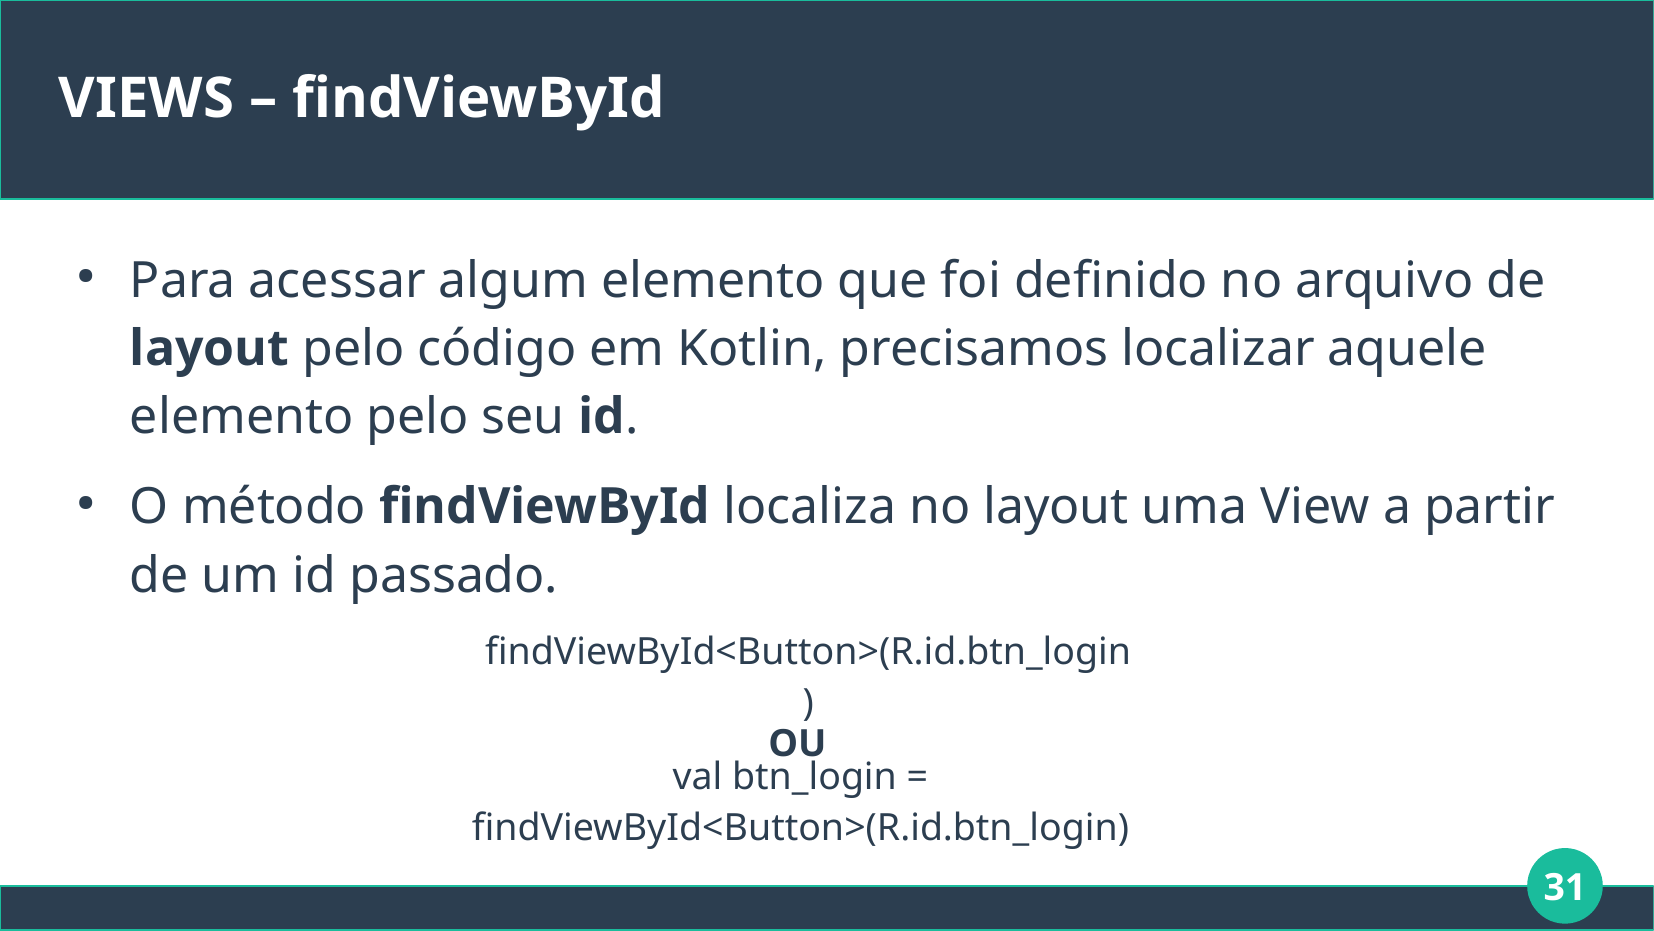

# VIEWS – findViewById
Para acessar algum elemento que foi definido no arquivo de layout pelo código em Kotlin, precisamos localizar aquele elemento pelo seu id.
O método findViewById localiza no layout uma View a partir de um id passado.
findViewById<Button>(R.id.btn_login)
OU
val btn_login = findViewById<Button>(R.id.btn_login)
31